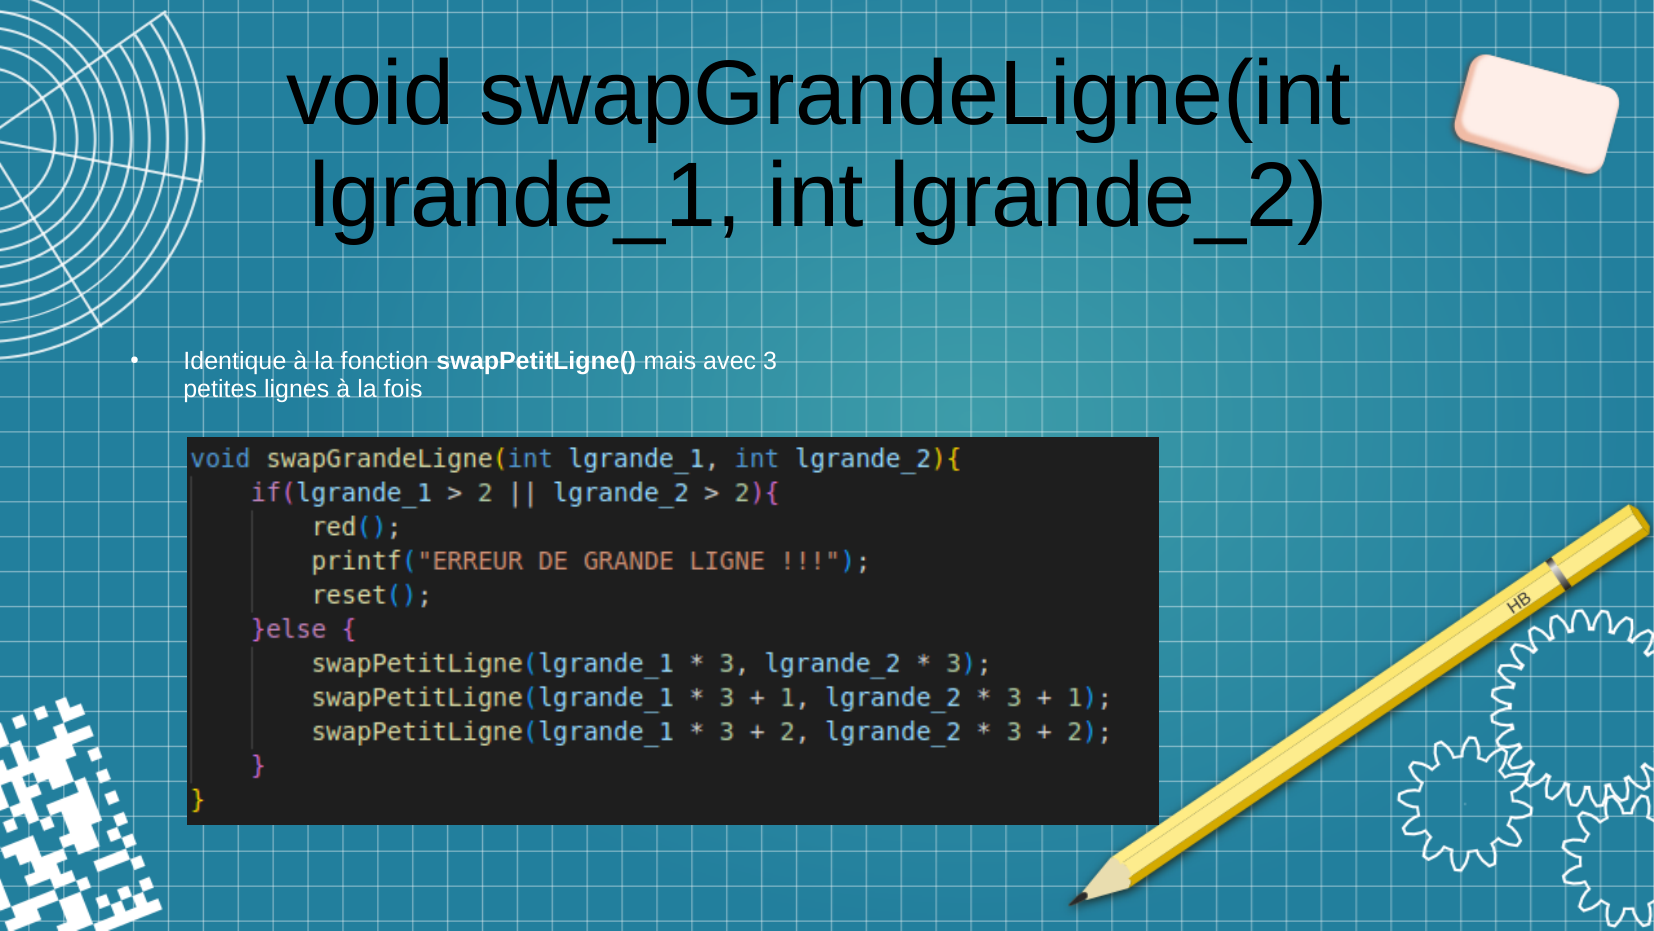

# void swapGrandeLigne(int lgrande_1, int lgrande_2)
Identique à la fonction swapPetitLigne() mais avec 3 petites lignes à la fois